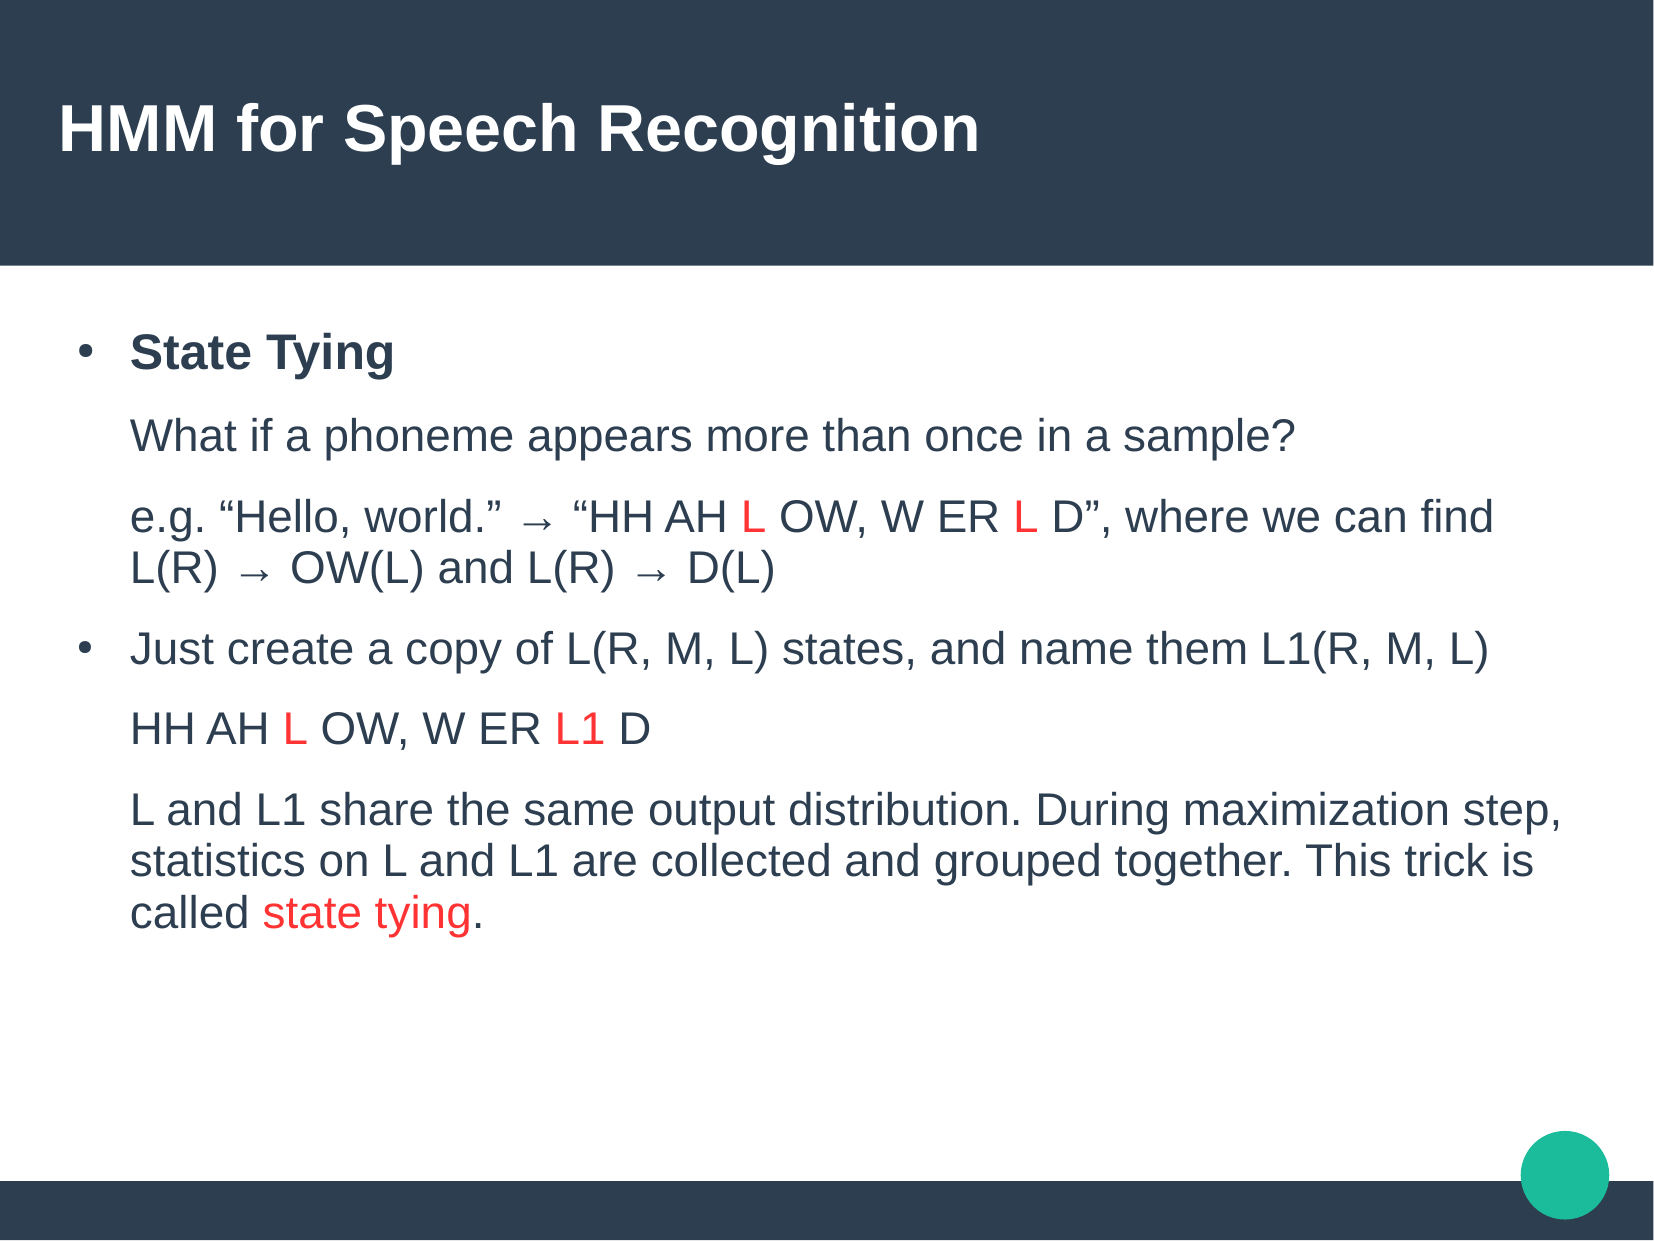

# HMM for Speech Recognition
State Tying
What if a phoneme appears more than once in a sample?
e.g. “Hello, world.” → “HH AH L OW, W ER L D”, where we can find L(R) → OW(L) and L(R) → D(L)
Just create a copy of L(R, M, L) states, and name them L1(R, M, L)
HH AH L OW, W ER L1 D
L and L1 share the same output distribution. During maximization step, statistics on L and L1 are collected and grouped together. This trick is called state tying.